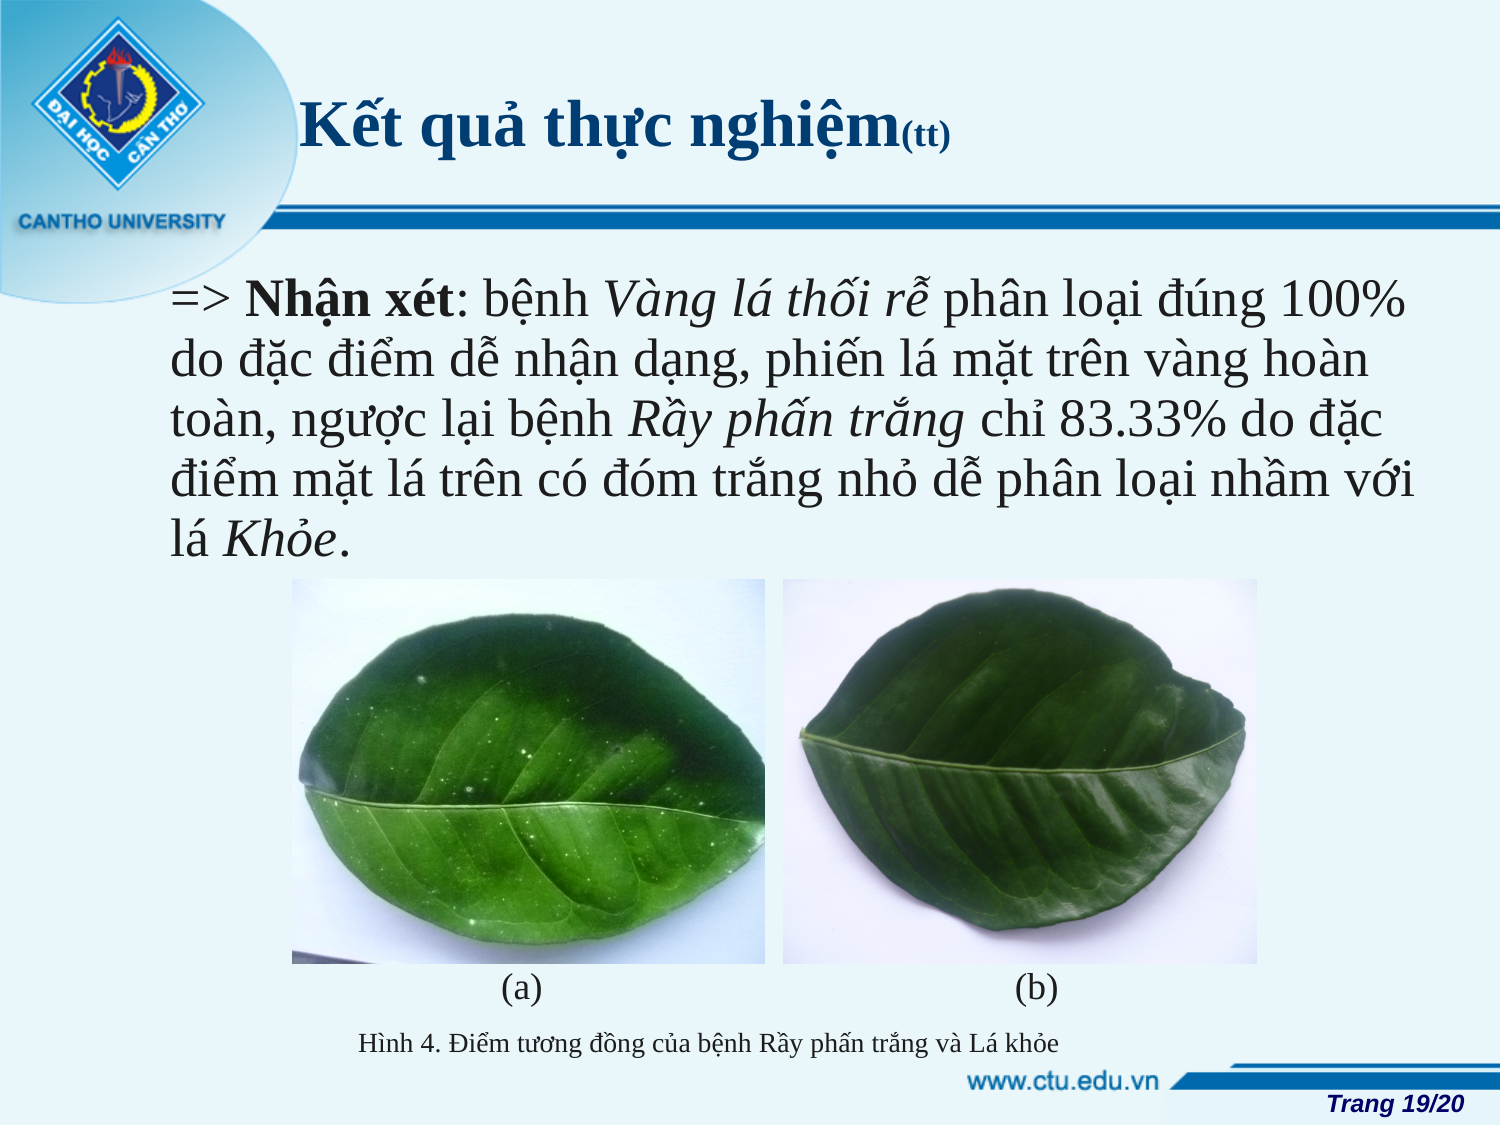

# Kết quả thực nghiệm(tt)
=> Nhận xét: bệnh Vàng lá thối rễ phân loại đúng 100% do đặc điểm dễ nhận dạng, phiến lá mặt trên vàng hoàn toàn, ngược lại bệnh Rầy phấn trắng chỉ 83.33% do đặc điểm mặt lá trên có đóm trắng nhỏ dễ phân loại nhầm với lá Khỏe.
(a)
(b)
Hình 4. Điểm tương đồng của bệnh Rầy phấn trắng và Lá khỏe
Trang 19/20